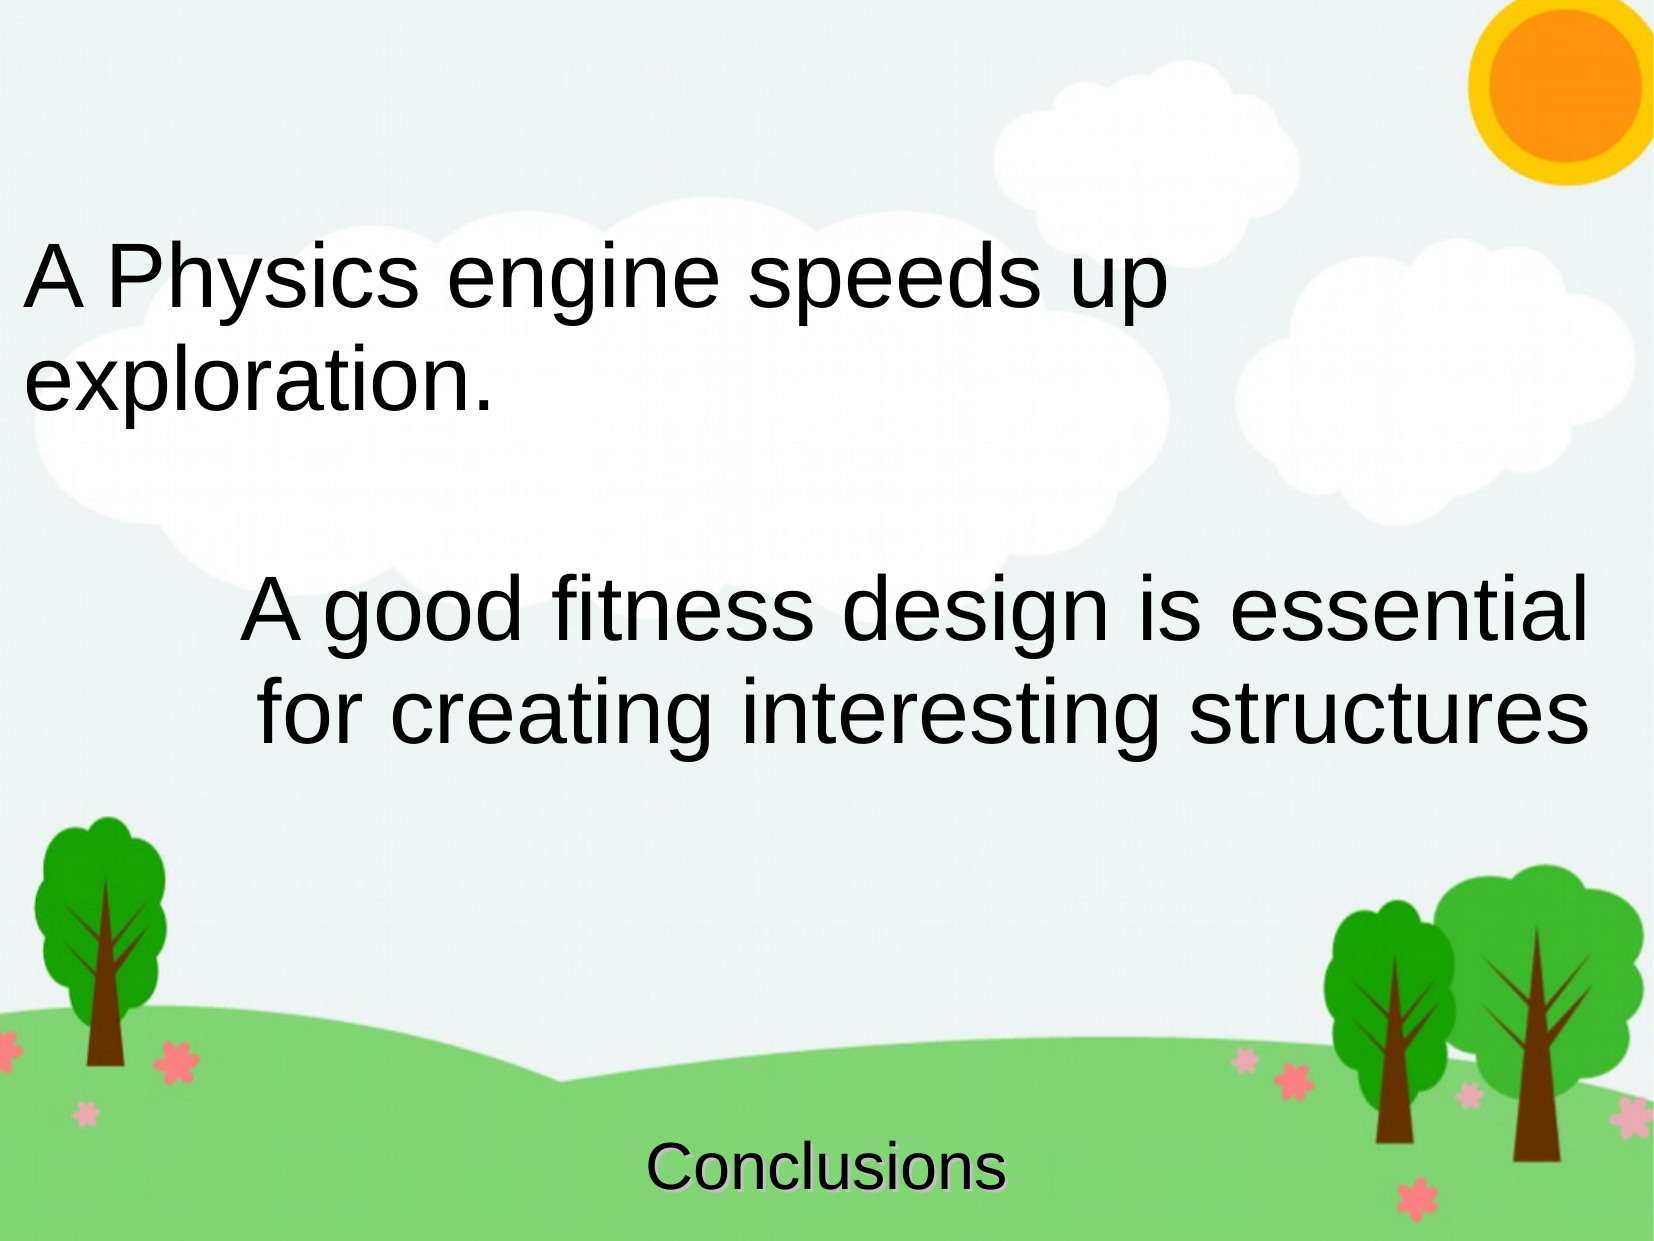

# A Physics engine speeds up exploration.
A good fitness design is essential for creating interesting structures
Conclusions